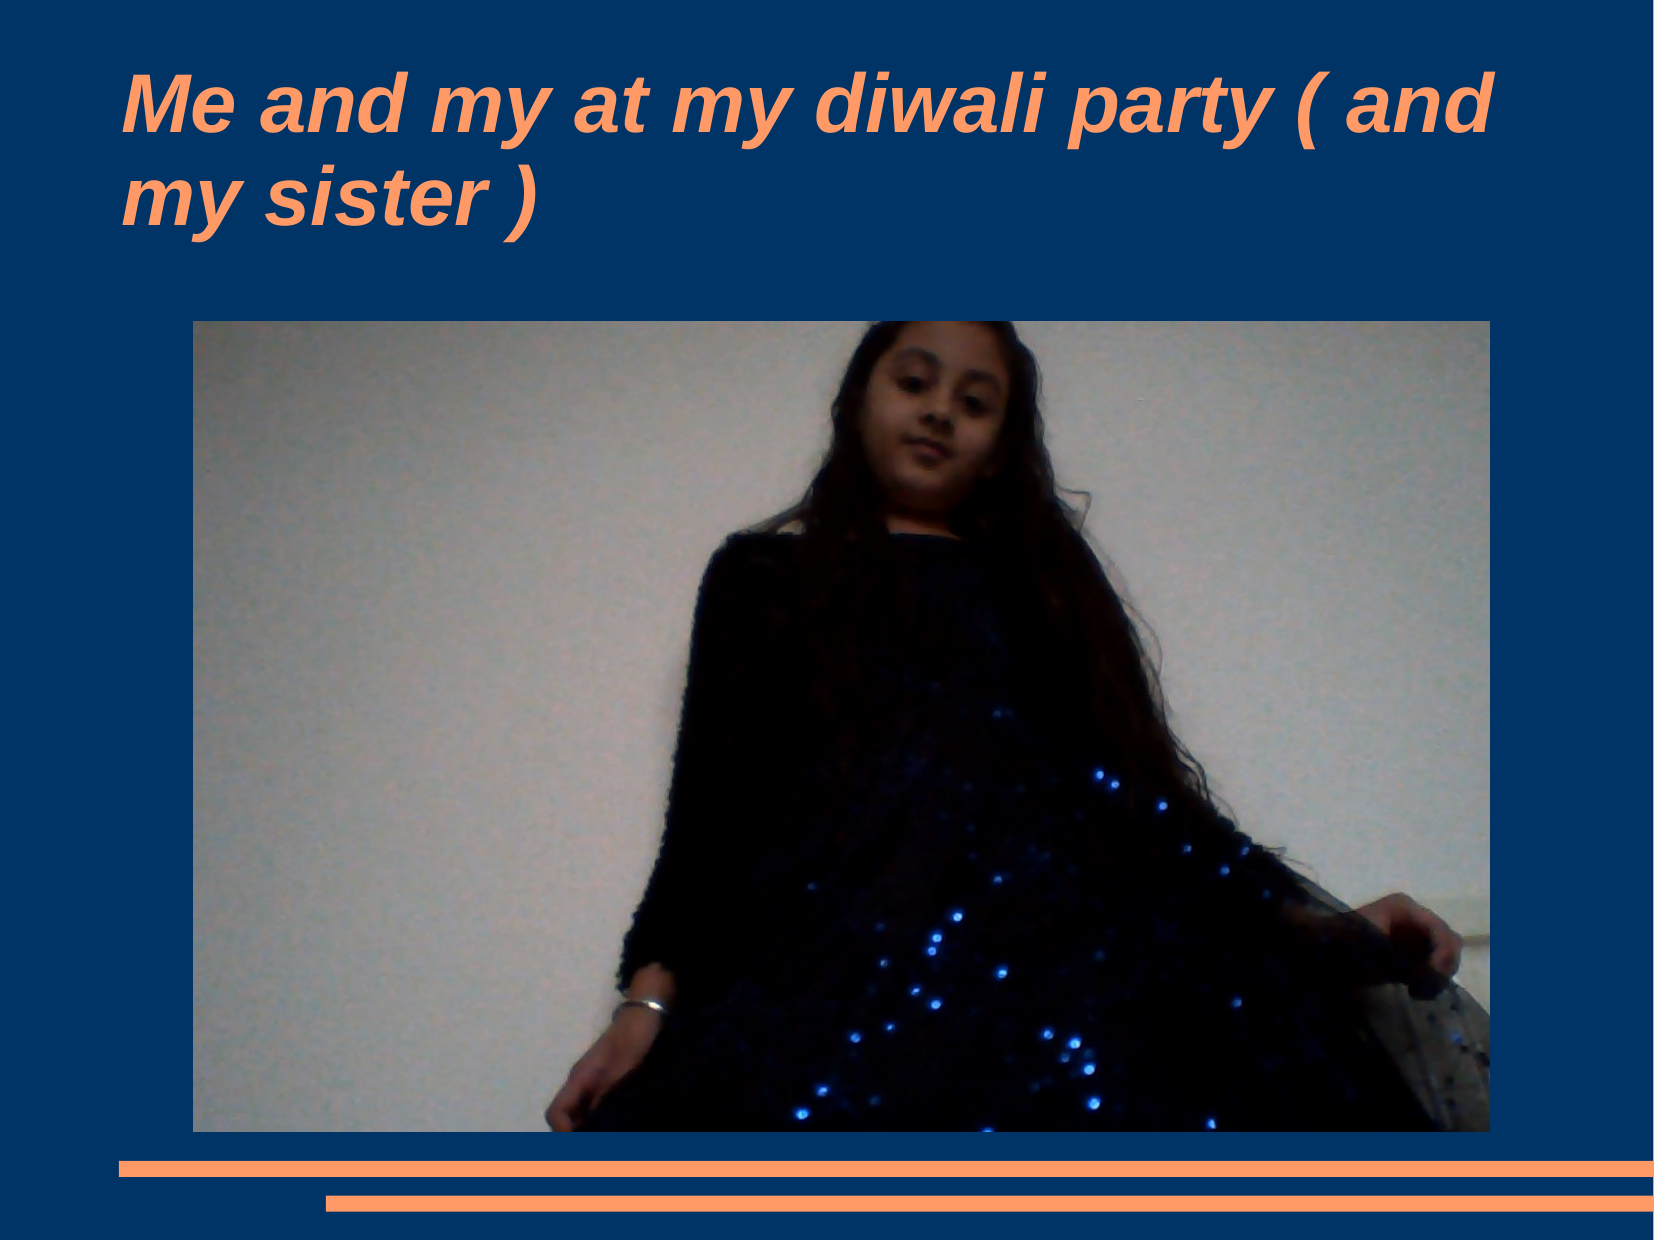

# Me and my at my diwali party ( and my sister )